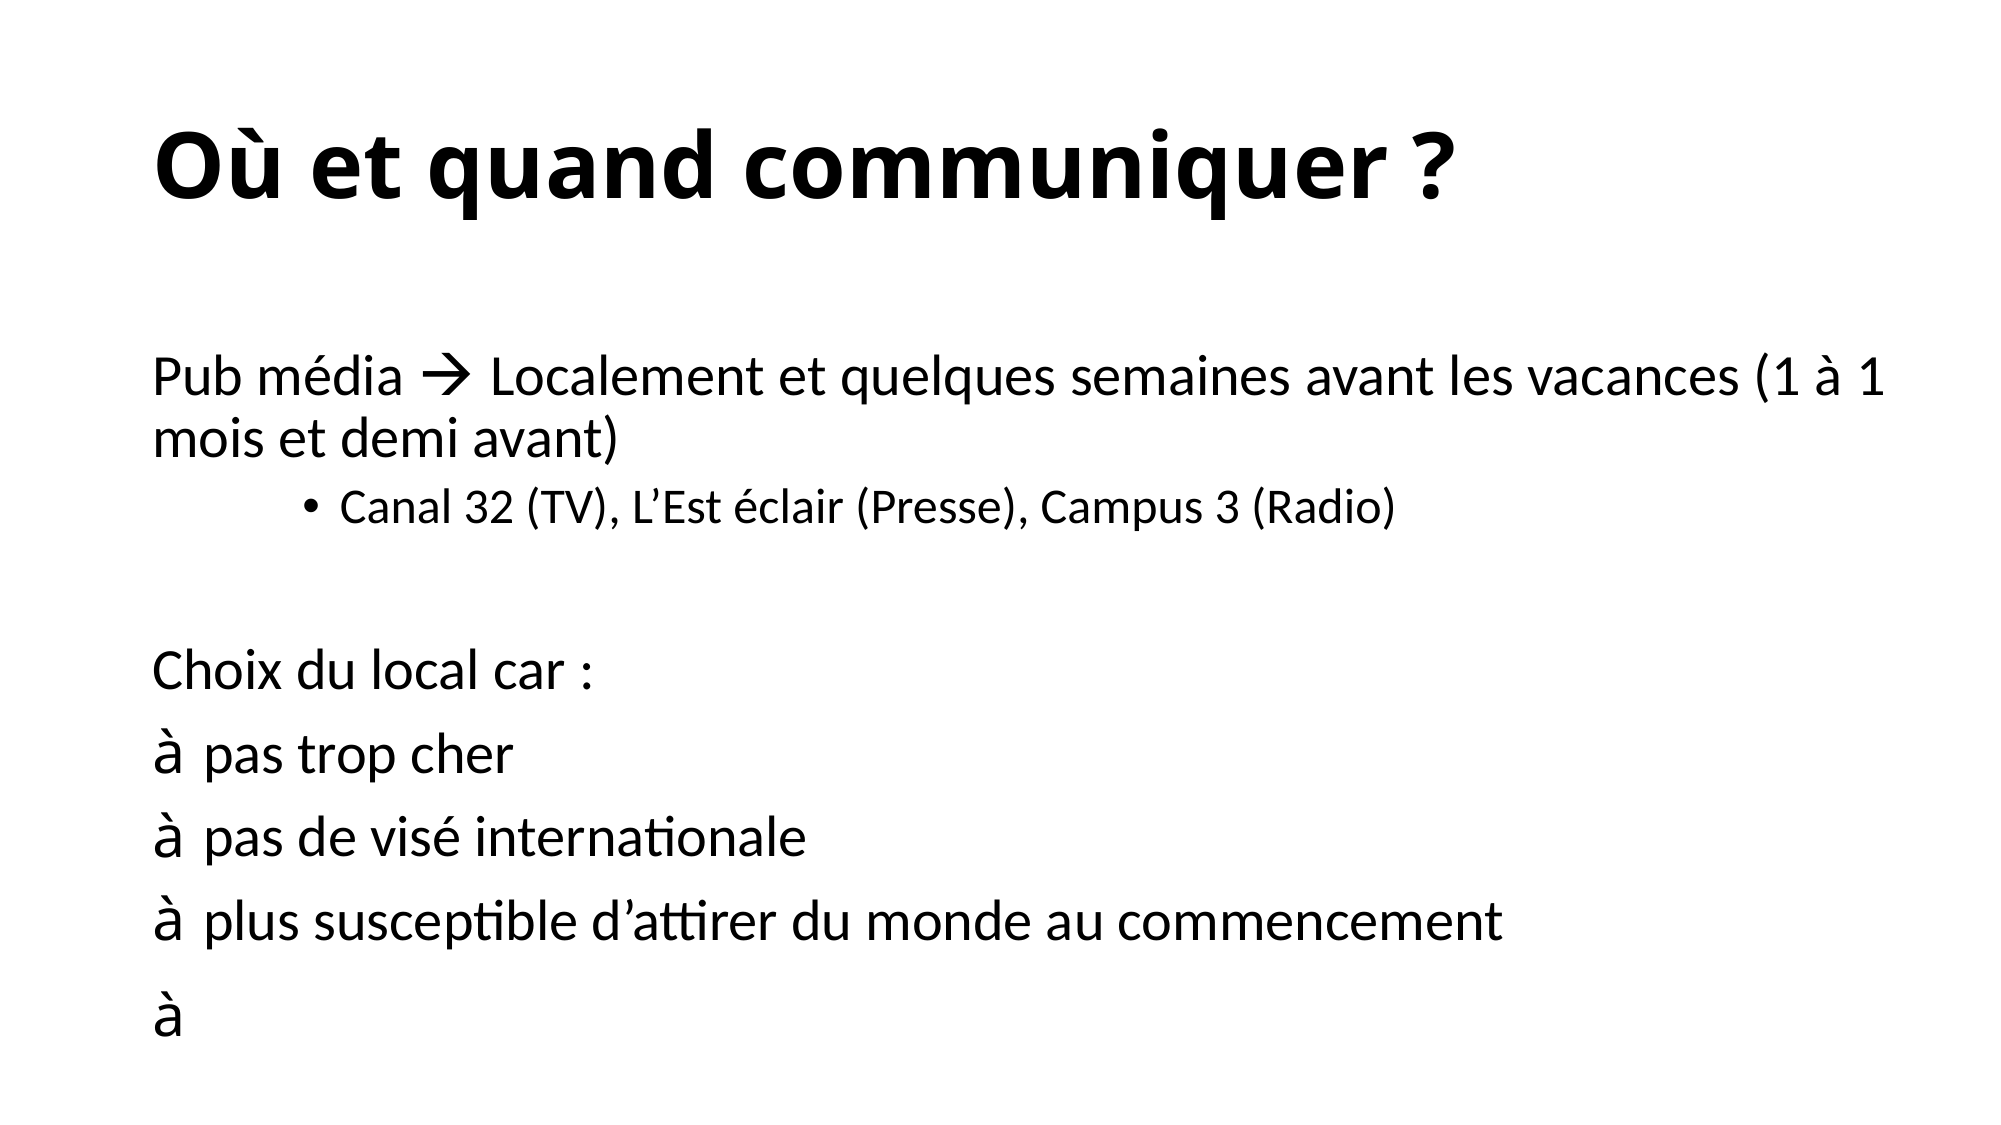

# Où et quand communiquer ?
Pub média  Localement et quelques semaines avant les vacances (1 à 1 mois et demi avant)
Canal 32 (TV), L’Est éclair (Presse), Campus 3 (Radio)
Choix du local car :
 pas trop cher
 pas de visé internationale
 plus susceptible d’attirer du monde au commencement